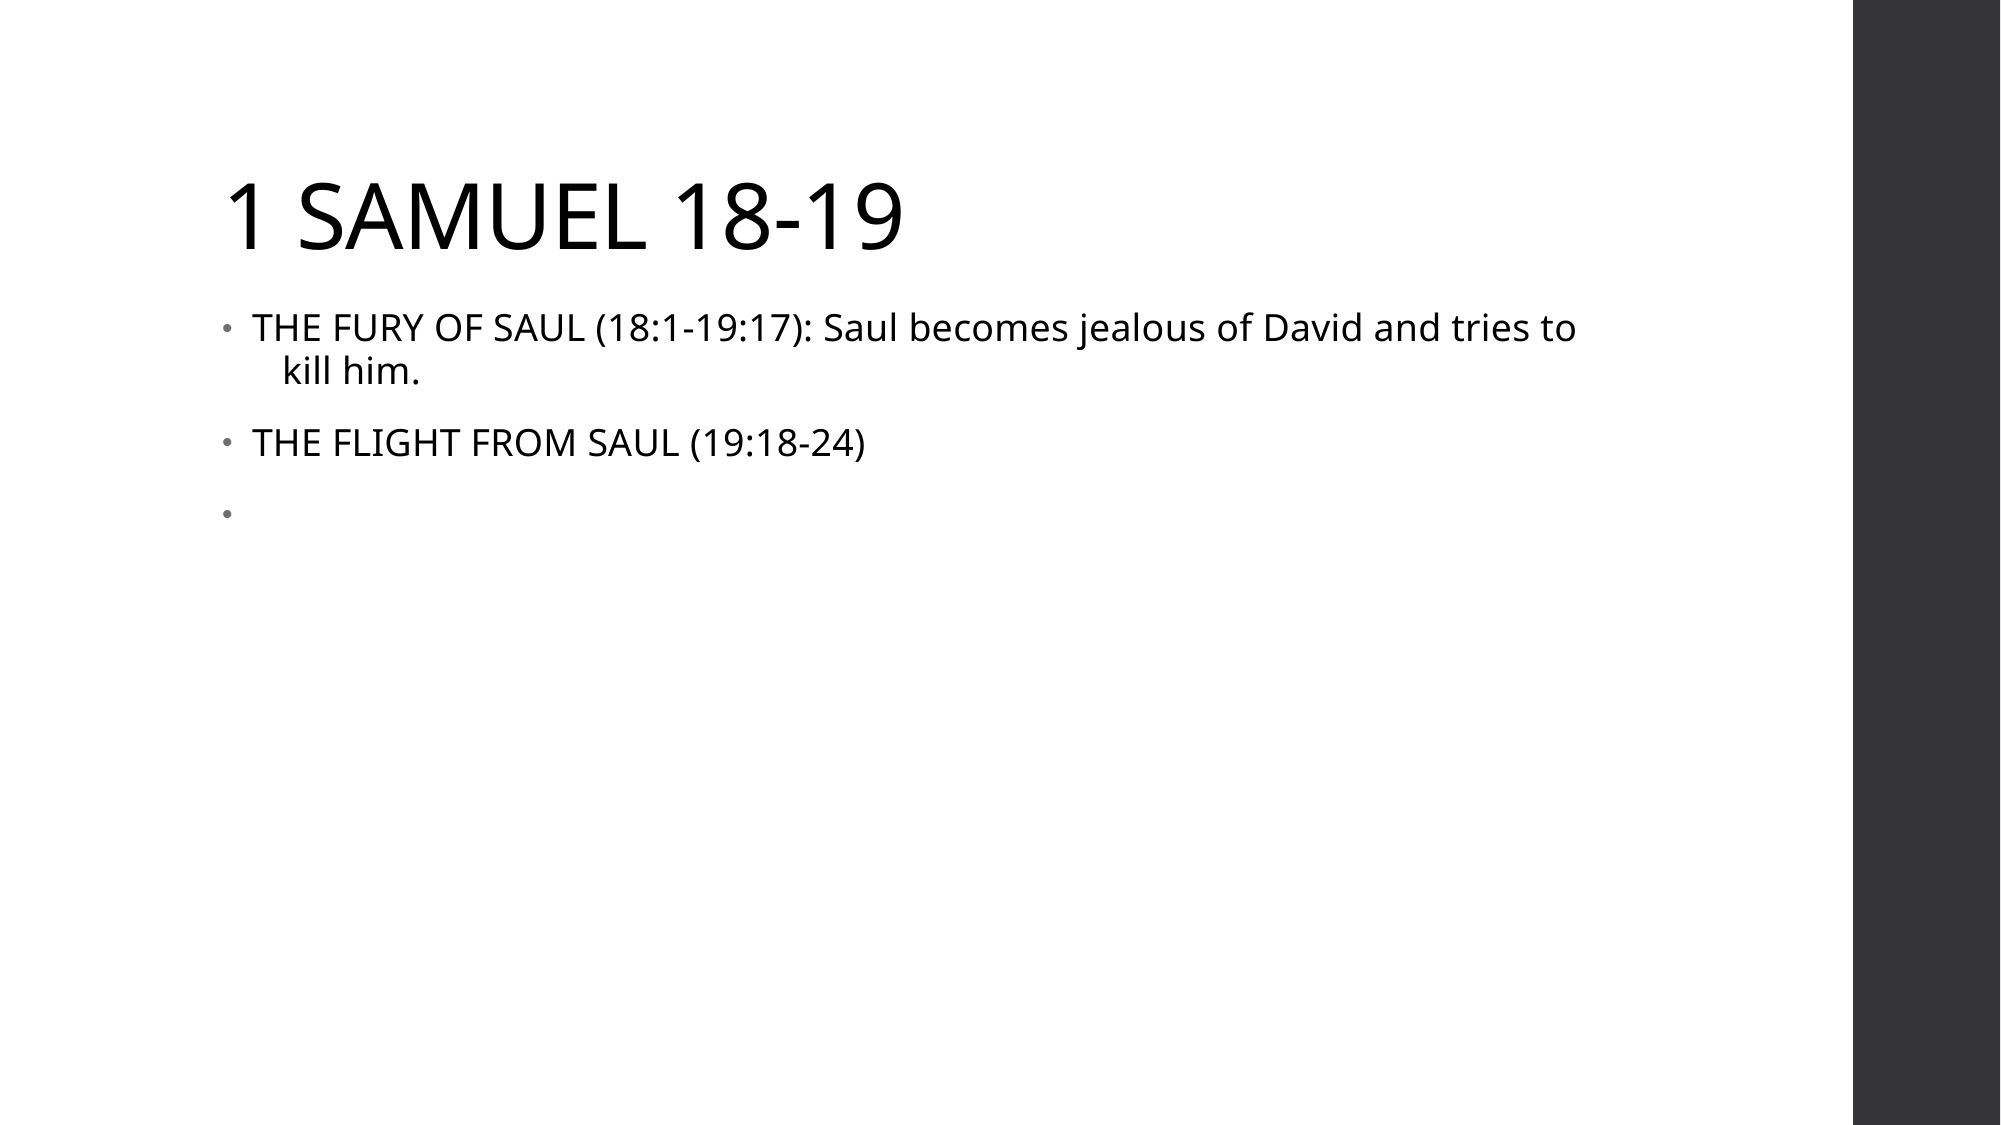

# 1 SAMUEL 18-19
THE FURY OF SAUL (18:1-19:17): Saul becomes jealous of David and tries to kill him.
THE FLIGHT FROM SAUL (19:18-24)